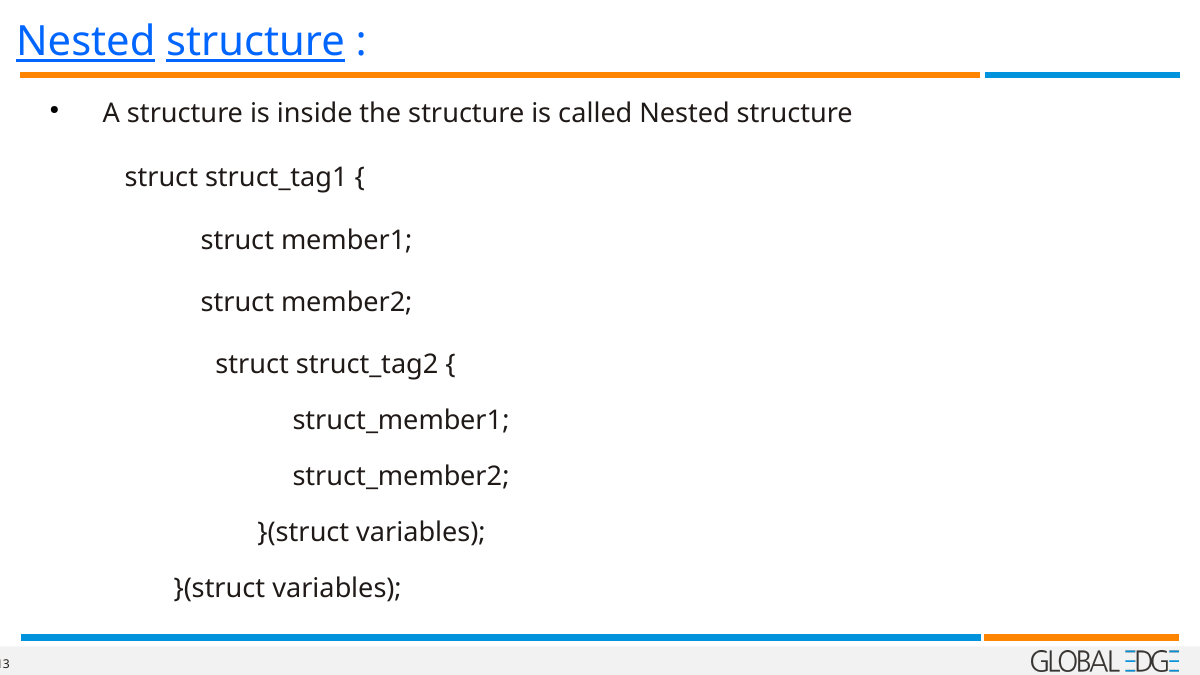

Nested structure :
# A structure is inside the structure is called Nested structure
 struct struct_tag1 {
 struct member1;
 struct member2;
 struct struct_tag2 {
 struct_member1;
 struct_member2;
 }(struct variables);
}(struct variables);